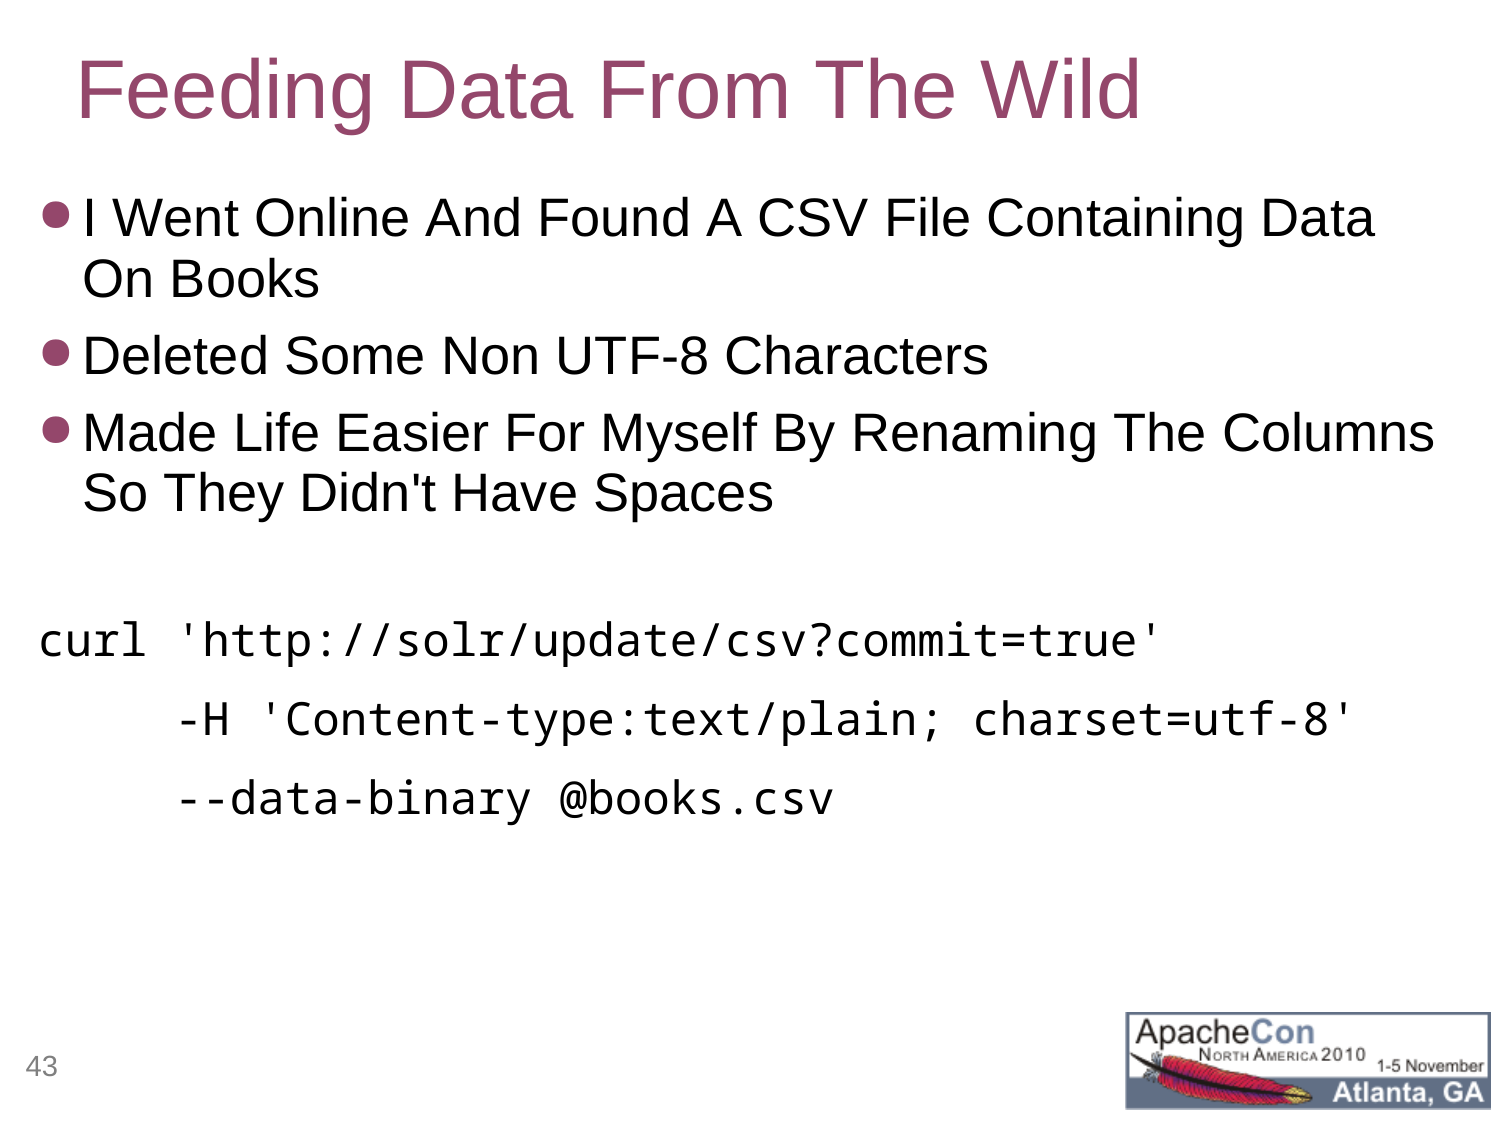

# Feeding Data From The Wild
I Went Online And Found A CSV File Containing Data On Books
Deleted Some Non UTF-8 Characters
Made Life Easier For Myself By Renaming The Columns So They Didn't Have Spaces
curl 'http://solr/update/csv?commit=true'
 -H 'Content-type:text/plain; charset=utf-8'
 --data-binary @books.csv
43